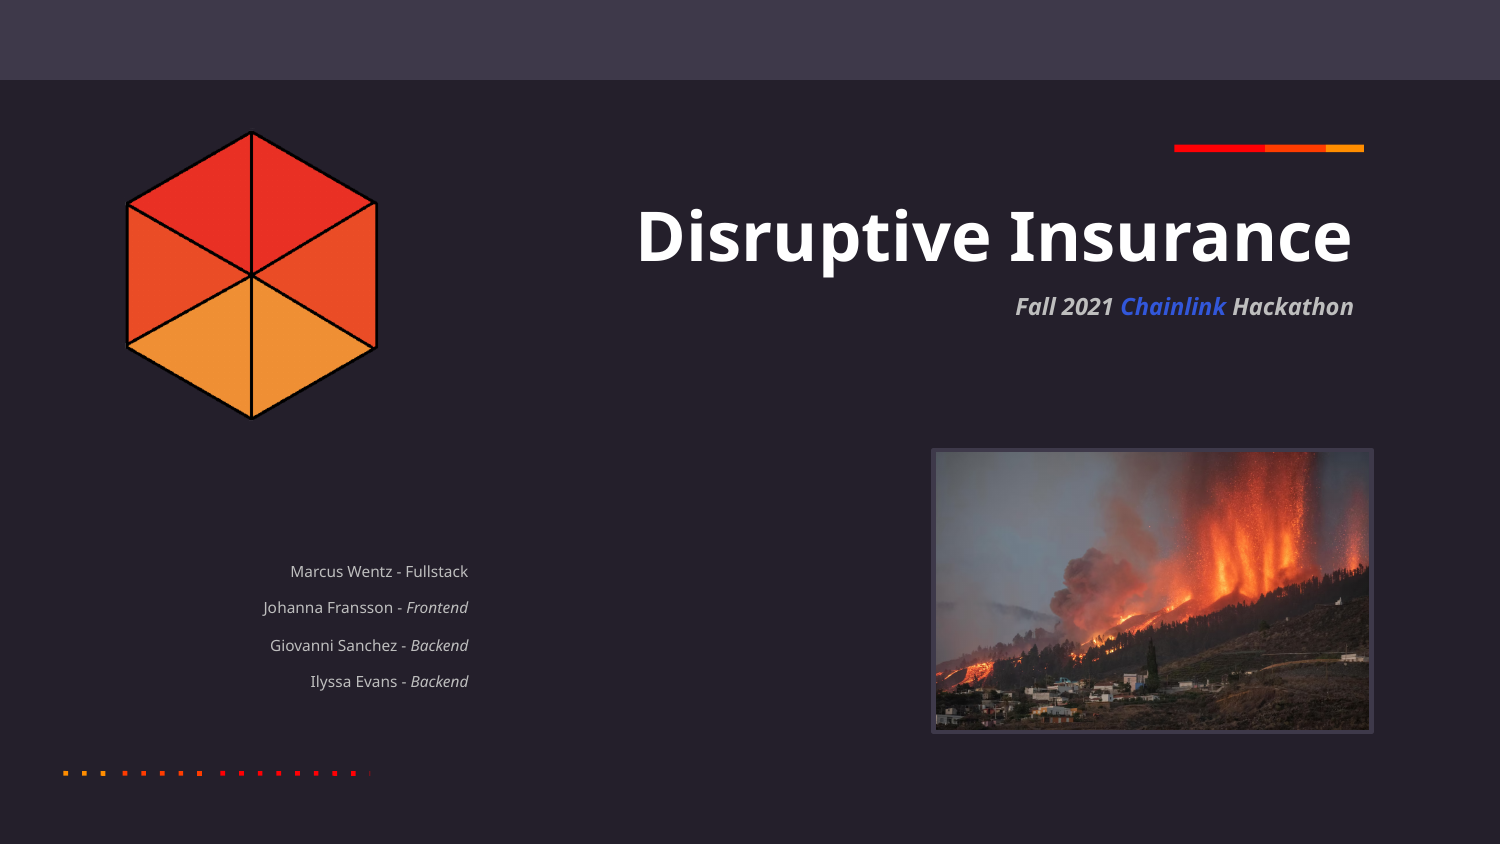

# Disruptive Insurance
Fall 2021 Chainlink Hackathon
Marcus Wentz - Fullstack
Johanna Fransson - Frontend
Giovanni Sanchez - Backend
Ilyssa Evans - Backend